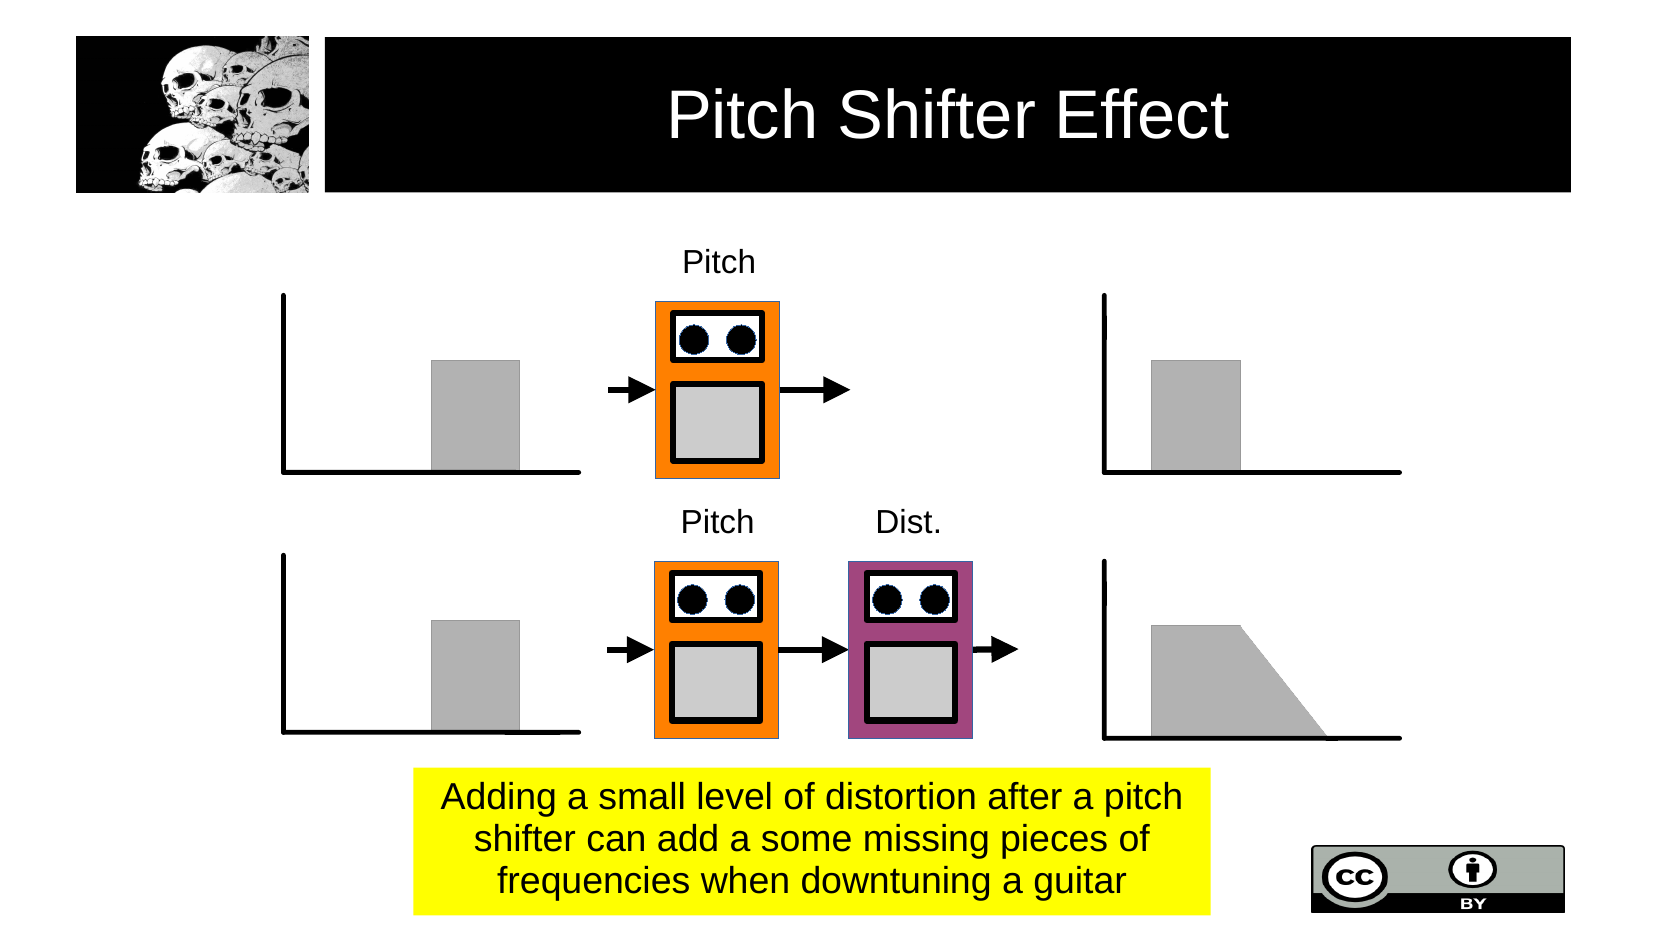

# Pitch Shifter Effect
Pitch
Pitch
Dist.
Adding a small level of distortion after a pitch shifter can add a some missing pieces of frequencies when downtuning a guitar